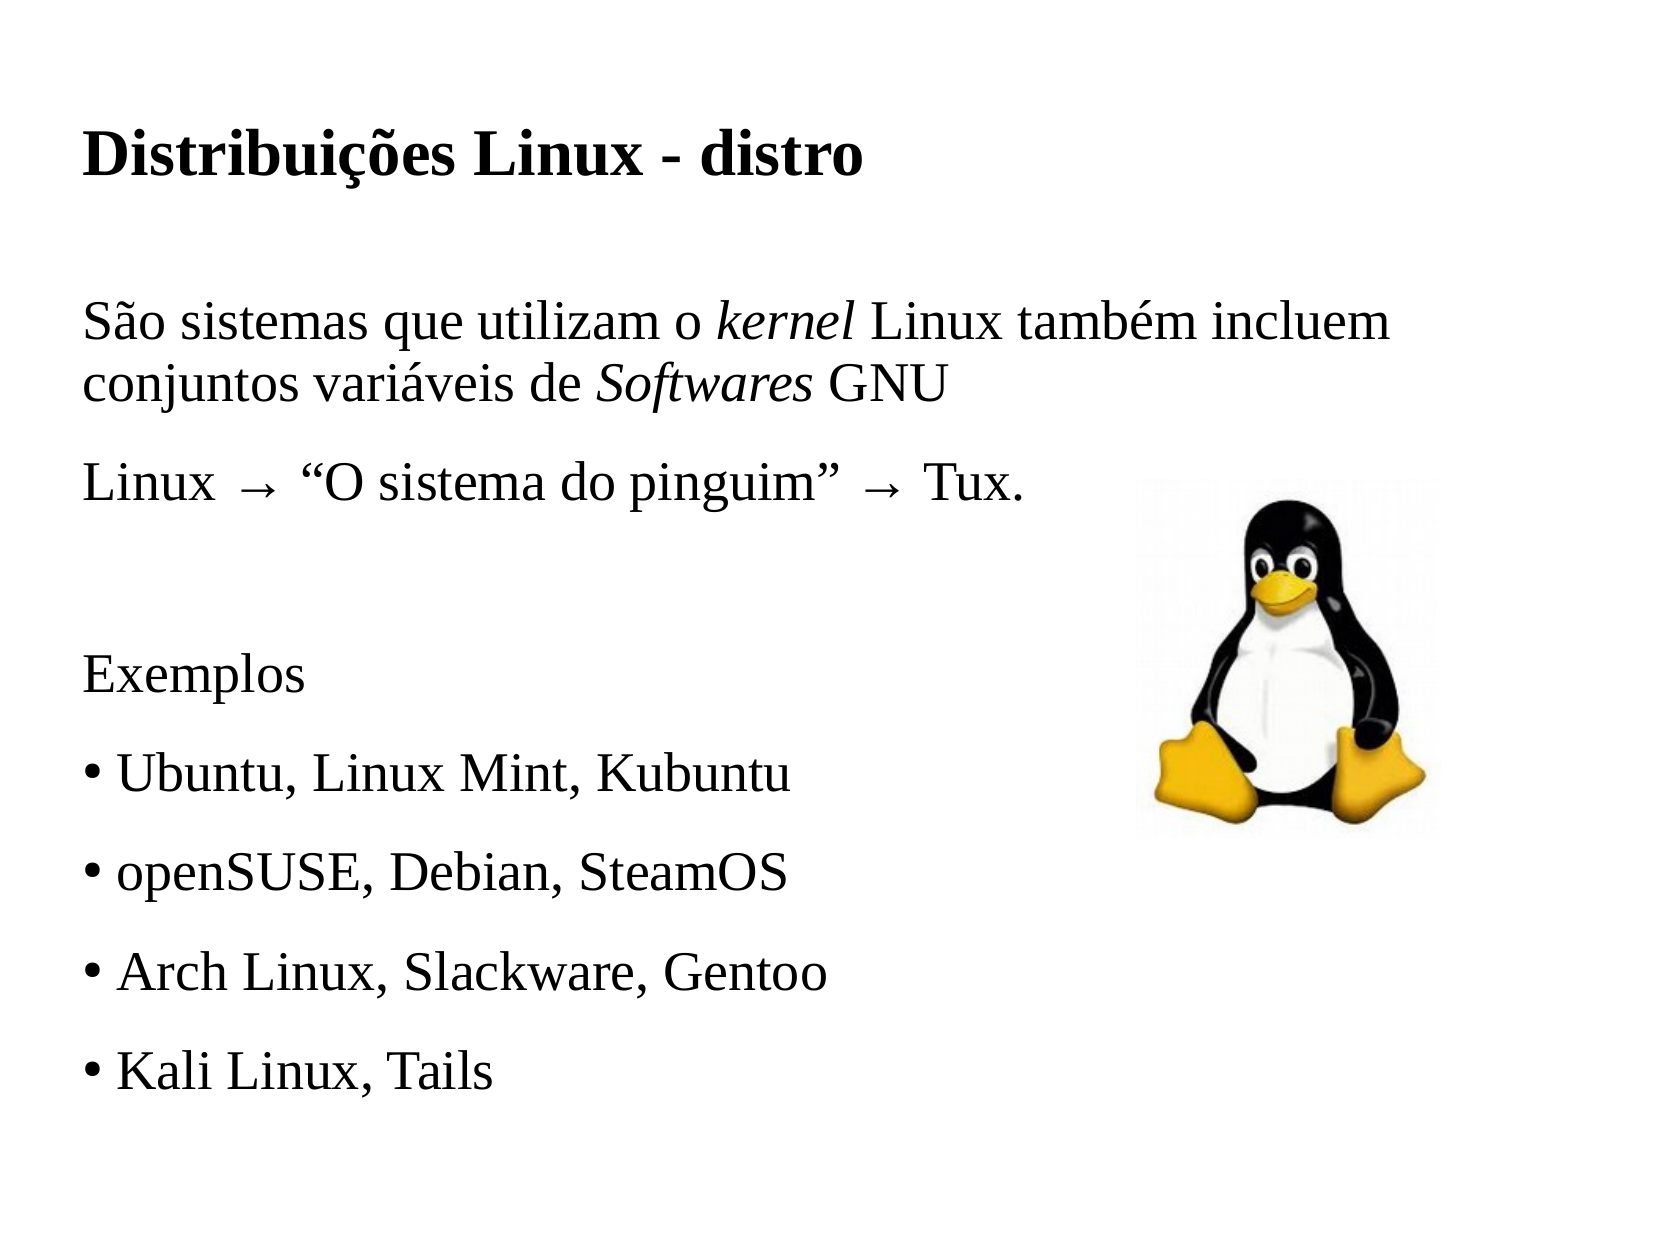

# Distribuições Linux - distro
São sistemas que utilizam o kernel Linux também incluem conjuntos variáveis de Softwares GNU
Linux → “O sistema do pinguim” → Tux.
Exemplos
Ubuntu, Linux Mint, Kubuntu
openSUSE, Debian, SteamOS
Arch Linux, Slackware, Gentoo
Kali Linux, Tails